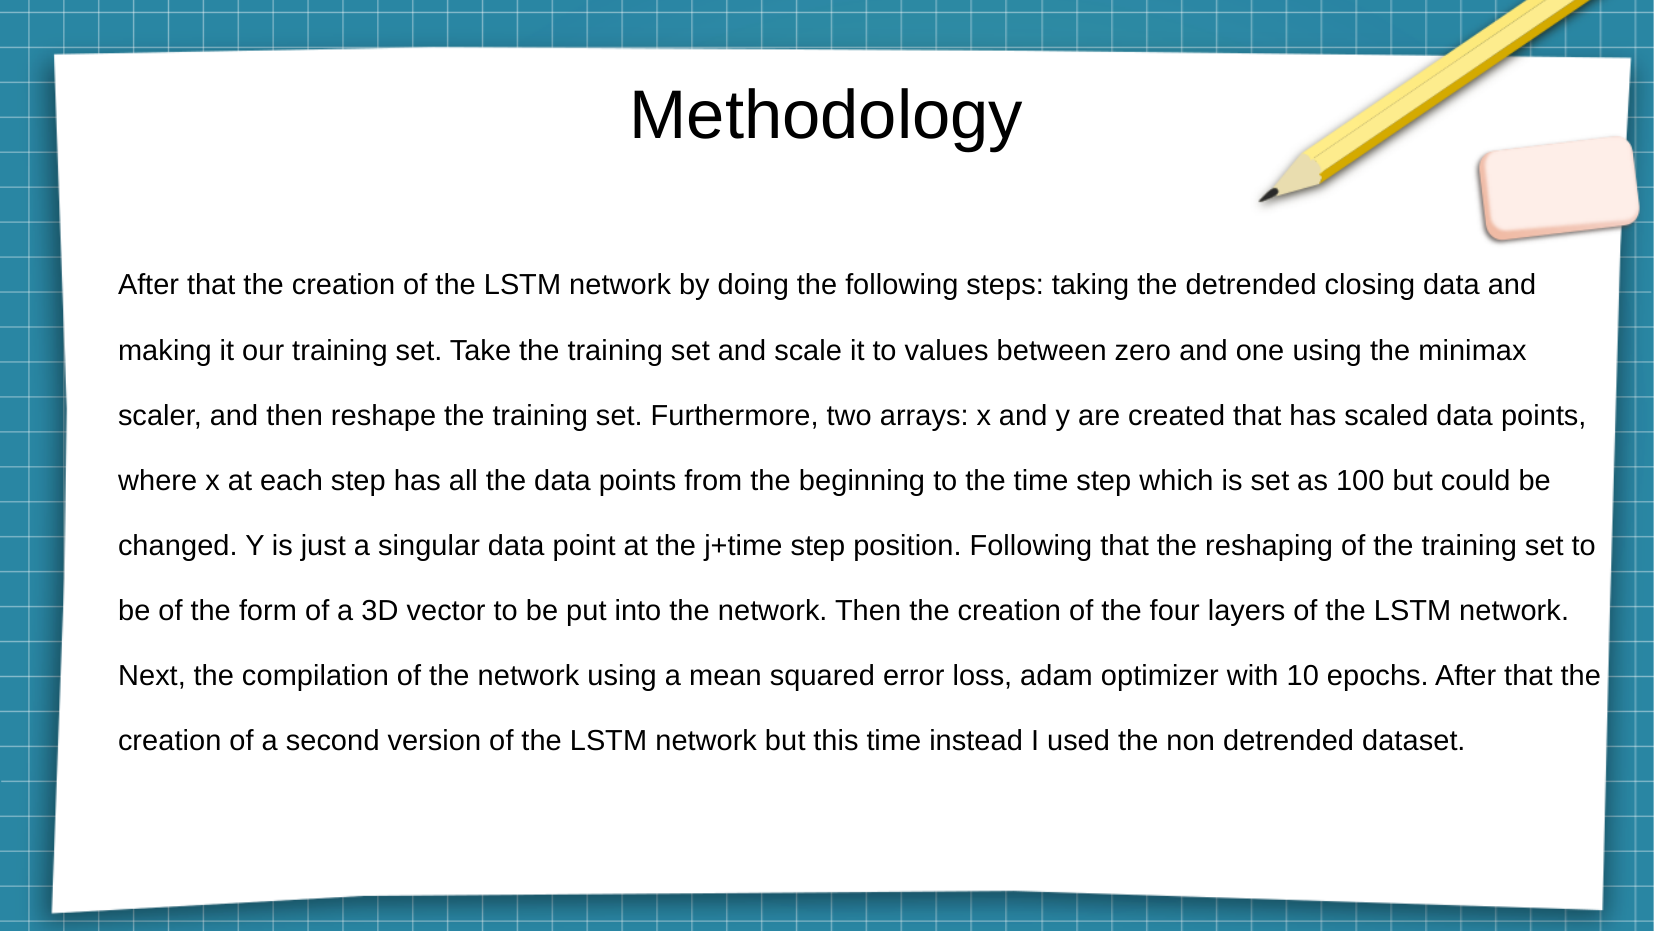

# Methodology
After that the creation of the LSTM network by doing the following steps: taking the detrended closing data and making it our training set. Take the training set and scale it to values between zero and one using the minimax scaler, and then reshape the training set. Furthermore, two arrays: x and y are created that has scaled data points, where x at each step has all the data points from the beginning to the time step which is set as 100 but could be changed. Y is just a singular data point at the j+time step position. Following that the reshaping of the training set to be of the form of a 3D vector to be put into the network. Then the creation of the four layers of the LSTM network. Next, the compilation of the network using a mean squared error loss, adam optimizer with 10 epochs. After that the creation of a second version of the LSTM network but this time instead I used the non detrended dataset.